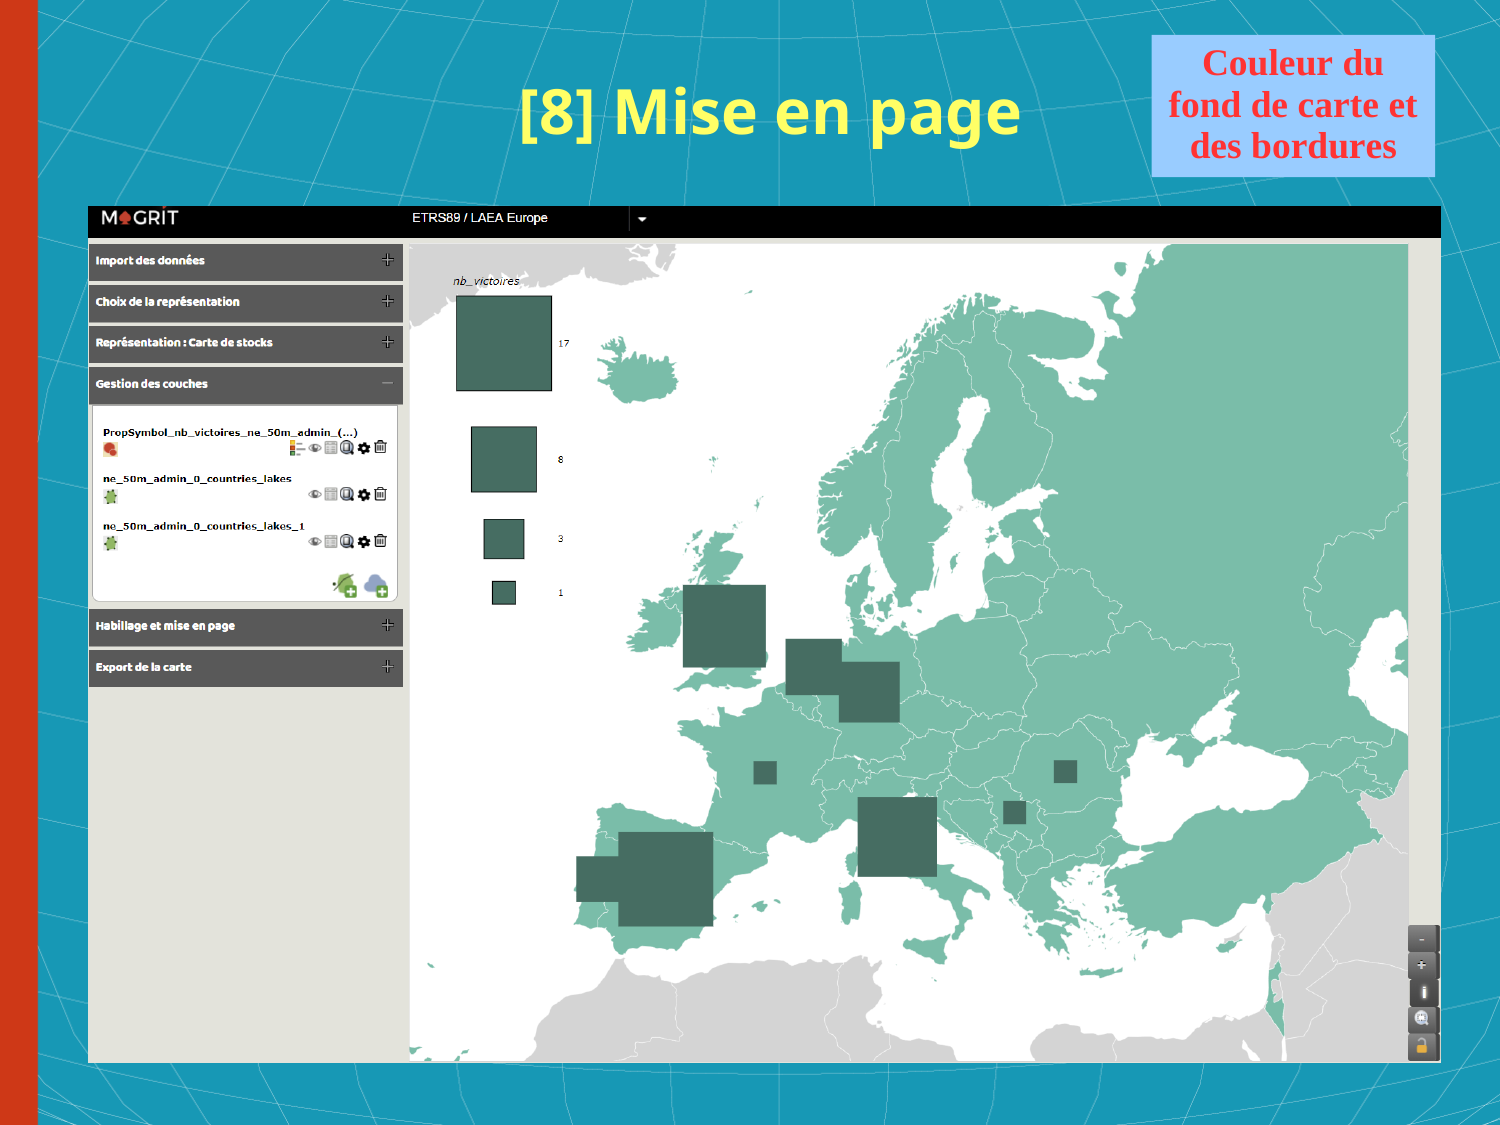

# [8] Mise en page
Couleur du fond de carte et des bordures